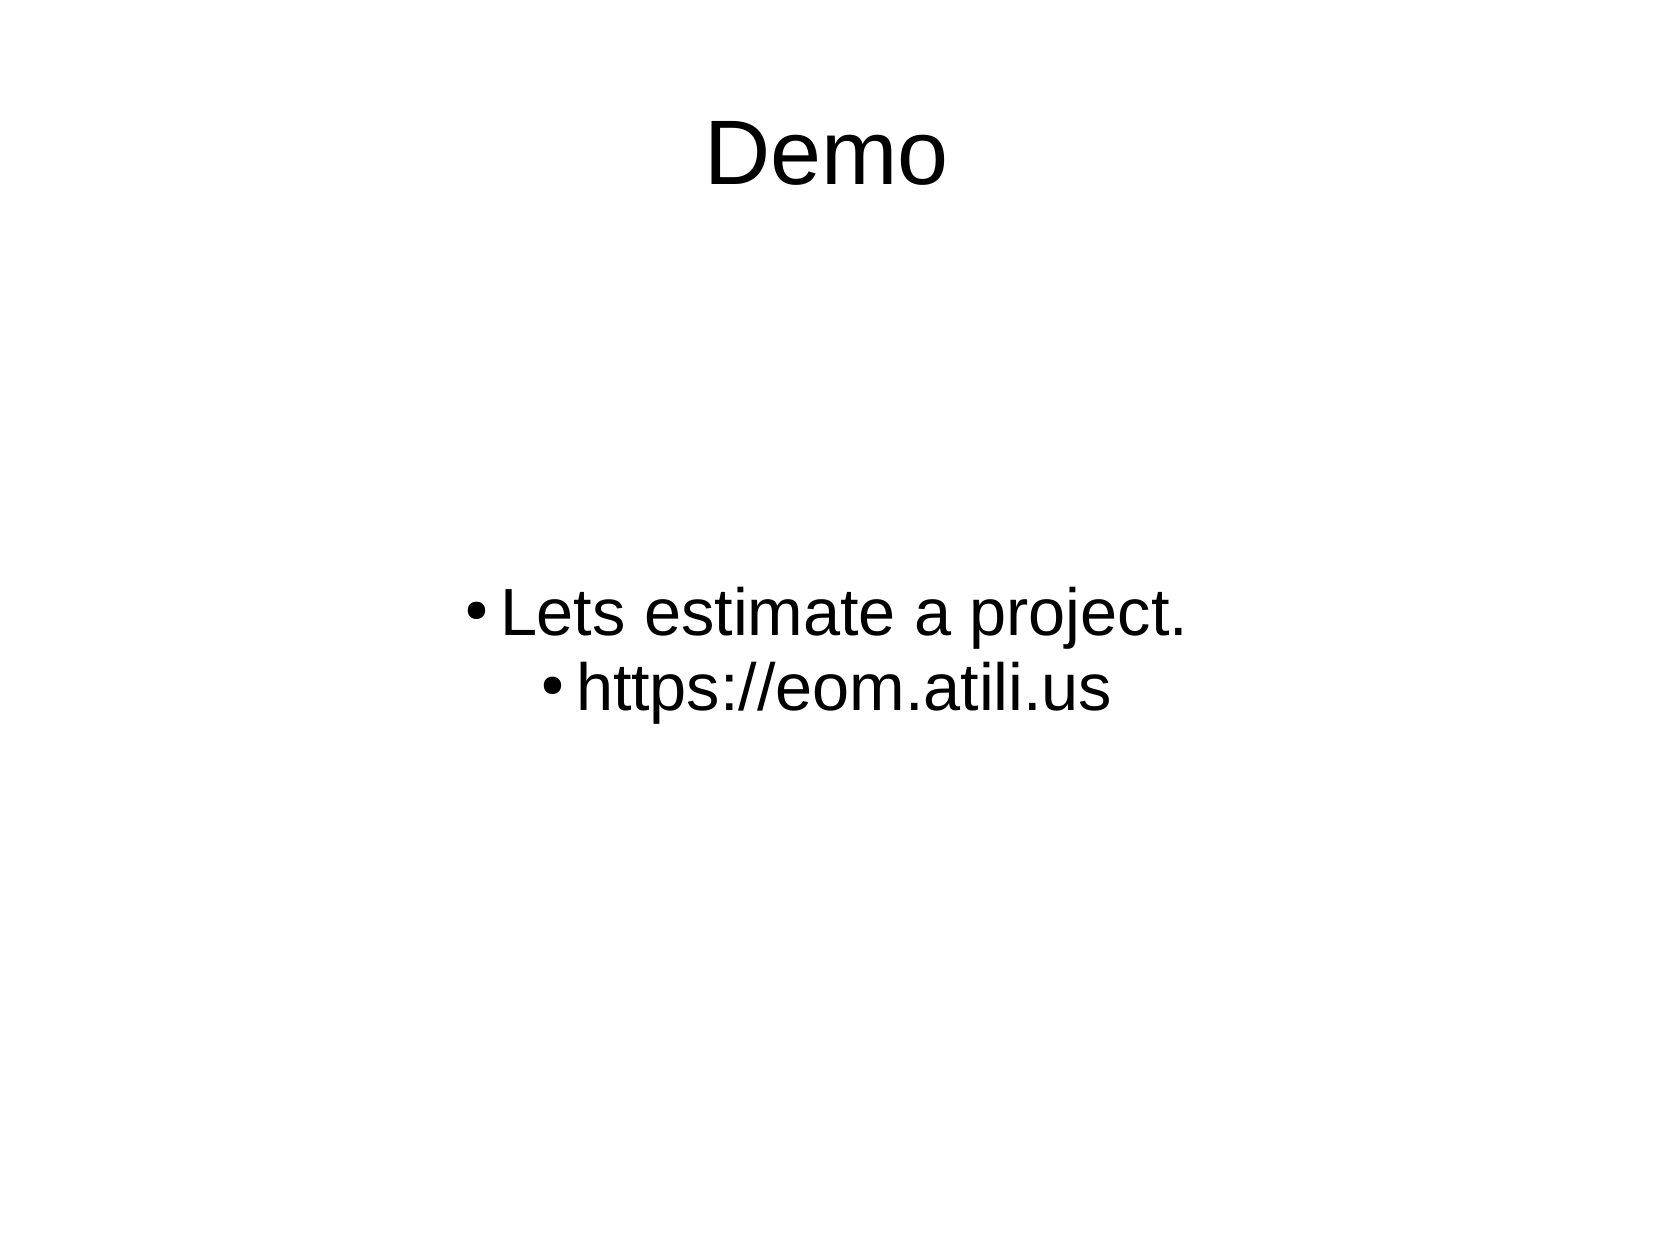

# Demo
Lets estimate a project.
https://eom.atili.us